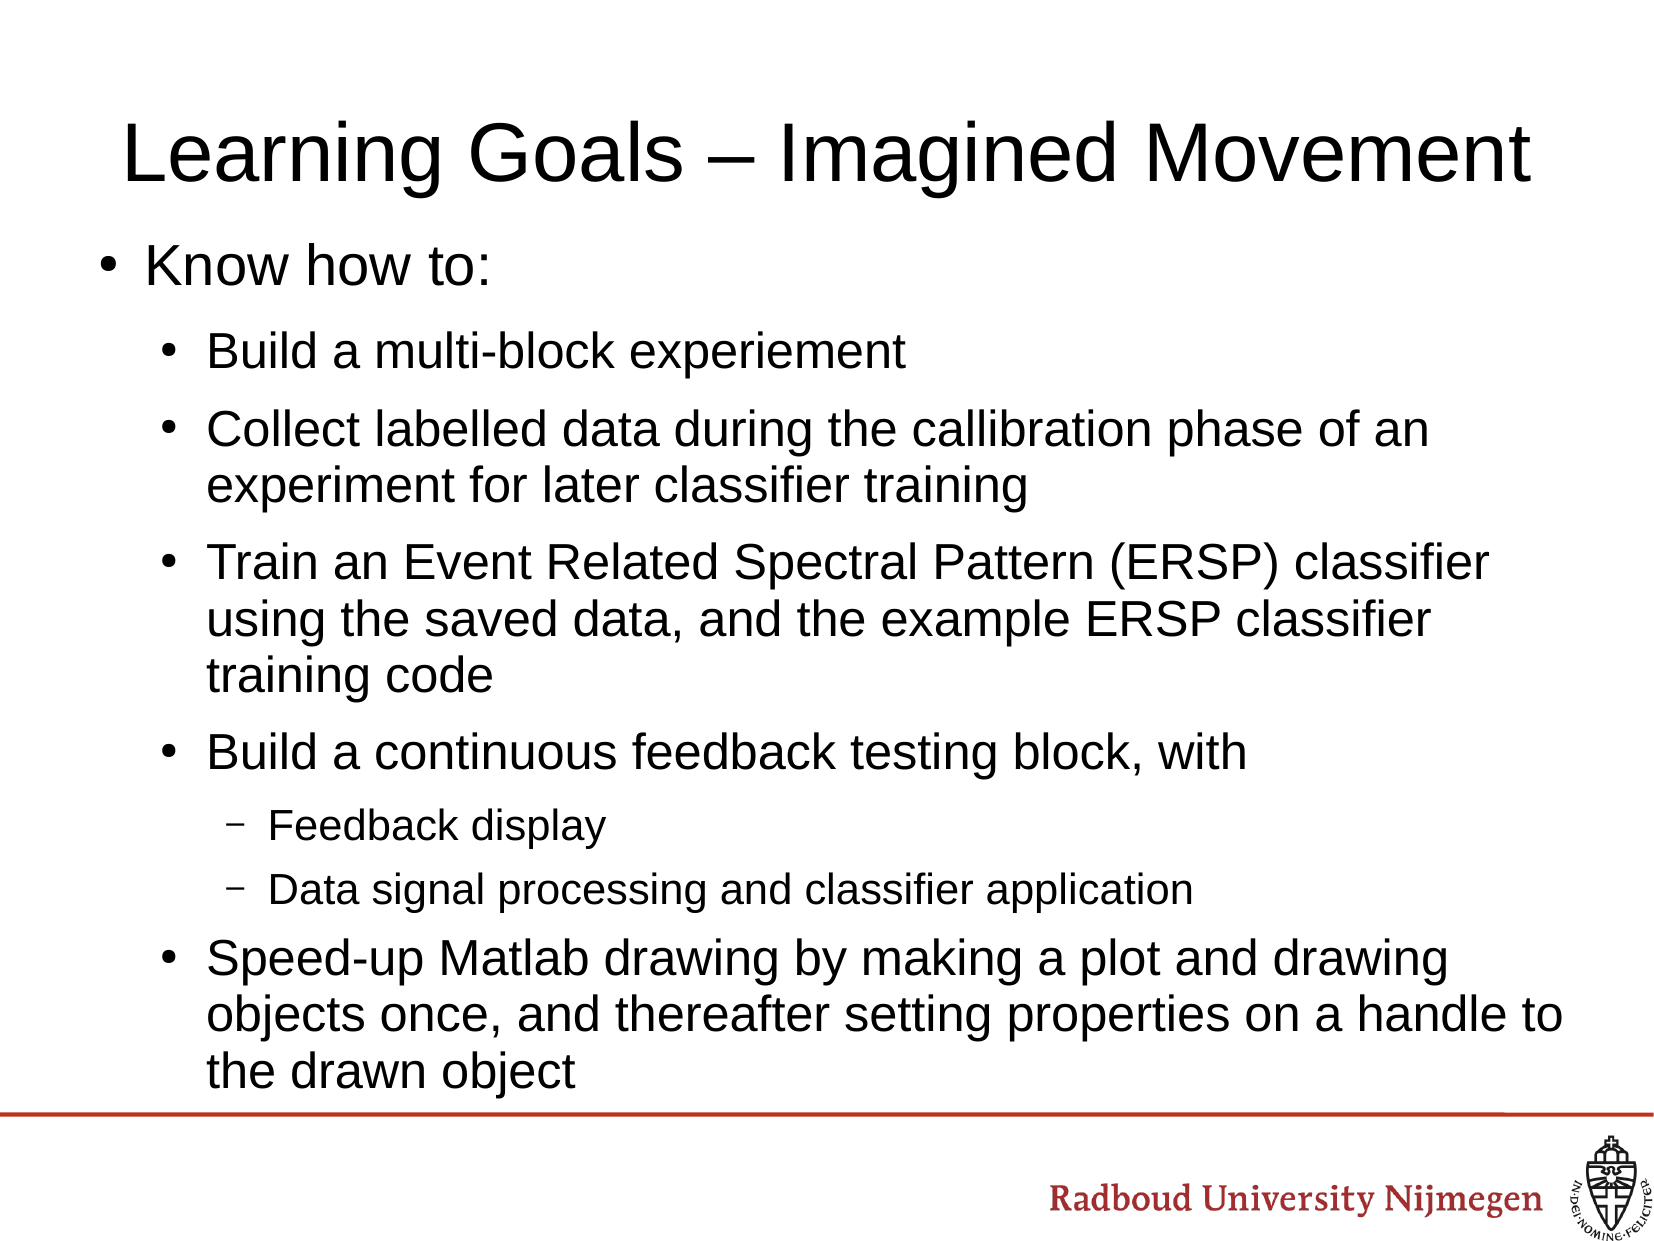

# Learning Goals – Imagined Movement
Know how to:
Build a multi-block experiement
Collect labelled data during the callibration phase of an experiment for later classifier training
Train an Event Related Spectral Pattern (ERSP) classifier using the saved data, and the example ERSP classifier training code
Build a continuous feedback testing block, with
Feedback display
Data signal processing and classifier application
Speed-up Matlab drawing by making a plot and drawing objects once, and thereafter setting properties on a handle to the drawn object